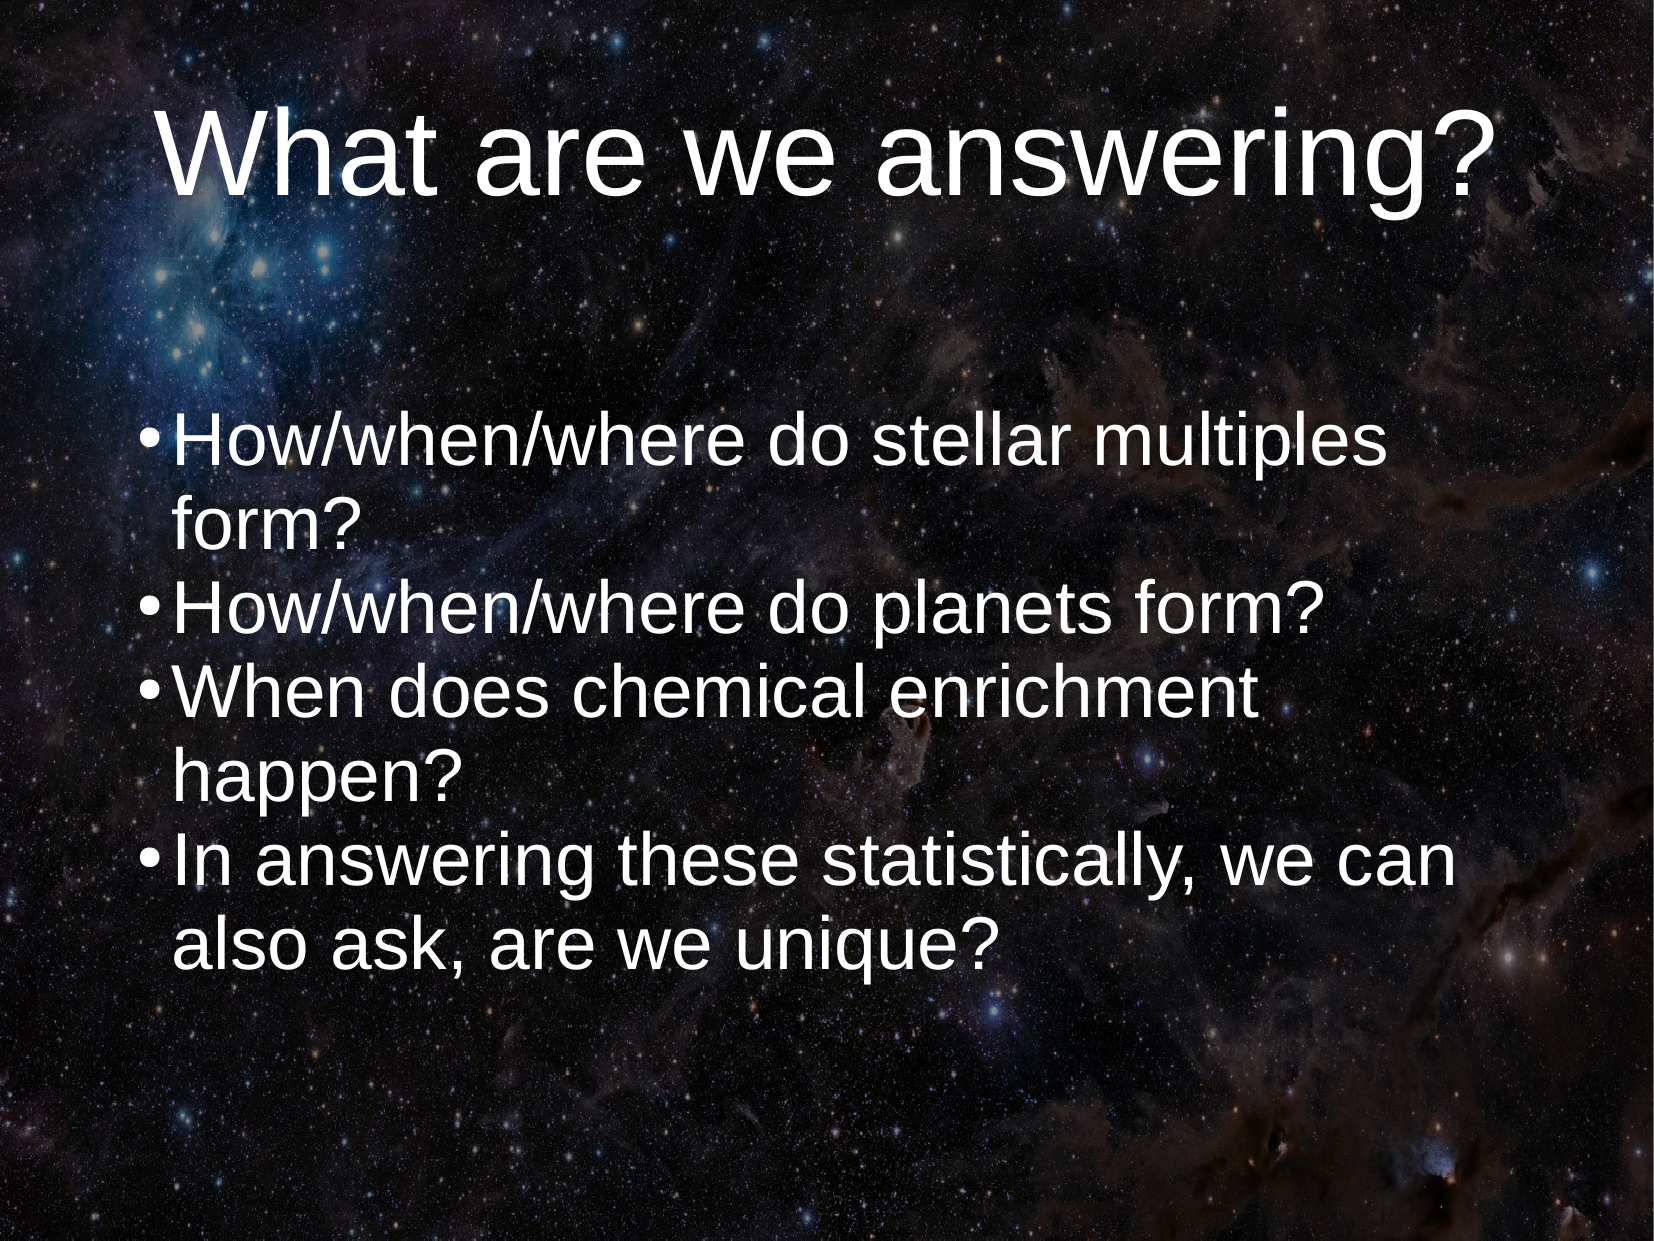

# What are we answering?
How/when/where do stellar multiples form?
How/when/where do planets form?
When does chemical enrichment happen?
In answering these statistically, we can also ask, are we unique?